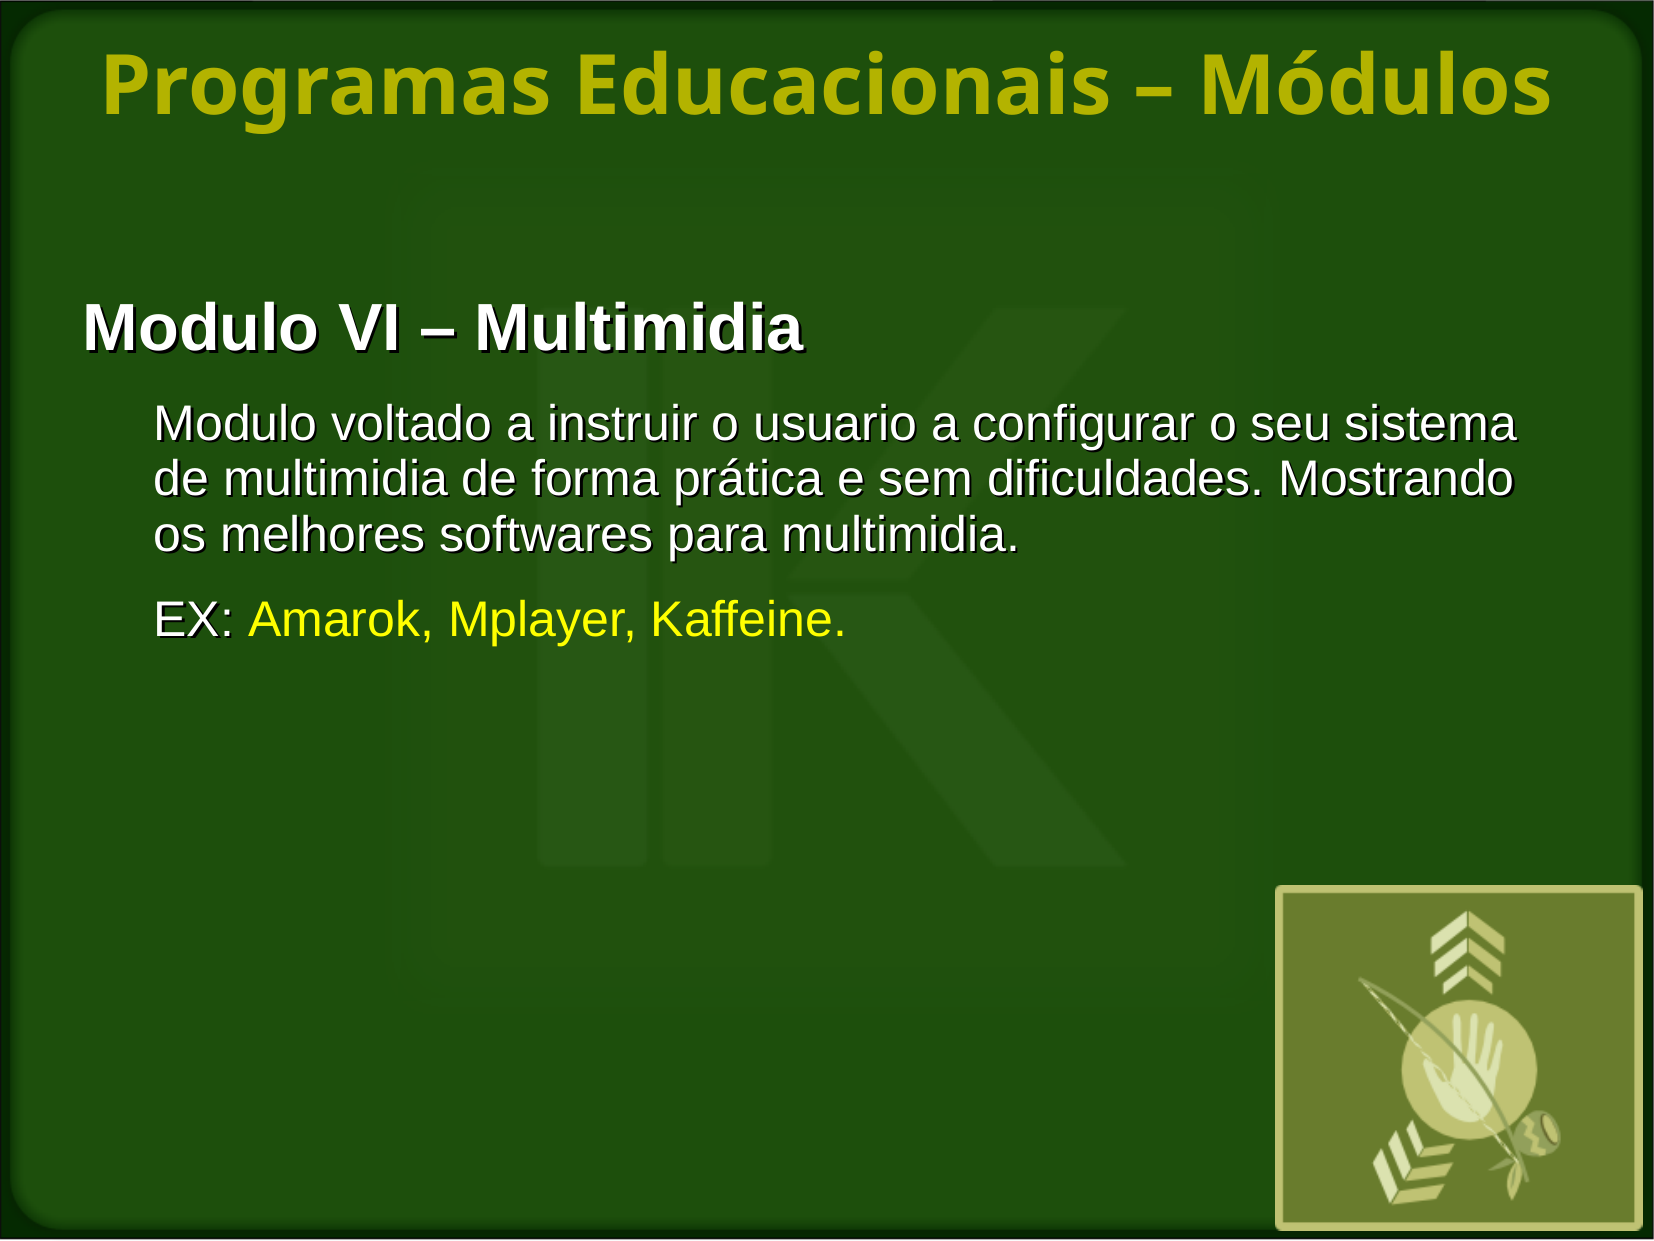

Programas Educacionais – Módulos
# Modulo VI – Multimidia
Modulo voltado a instruir o usuario a configurar o seu sistema de multimidia de forma prática e sem dificuldades. Mostrando os melhores softwares para multimidia.
EX: Amarok, Mplayer, Kaffeine.